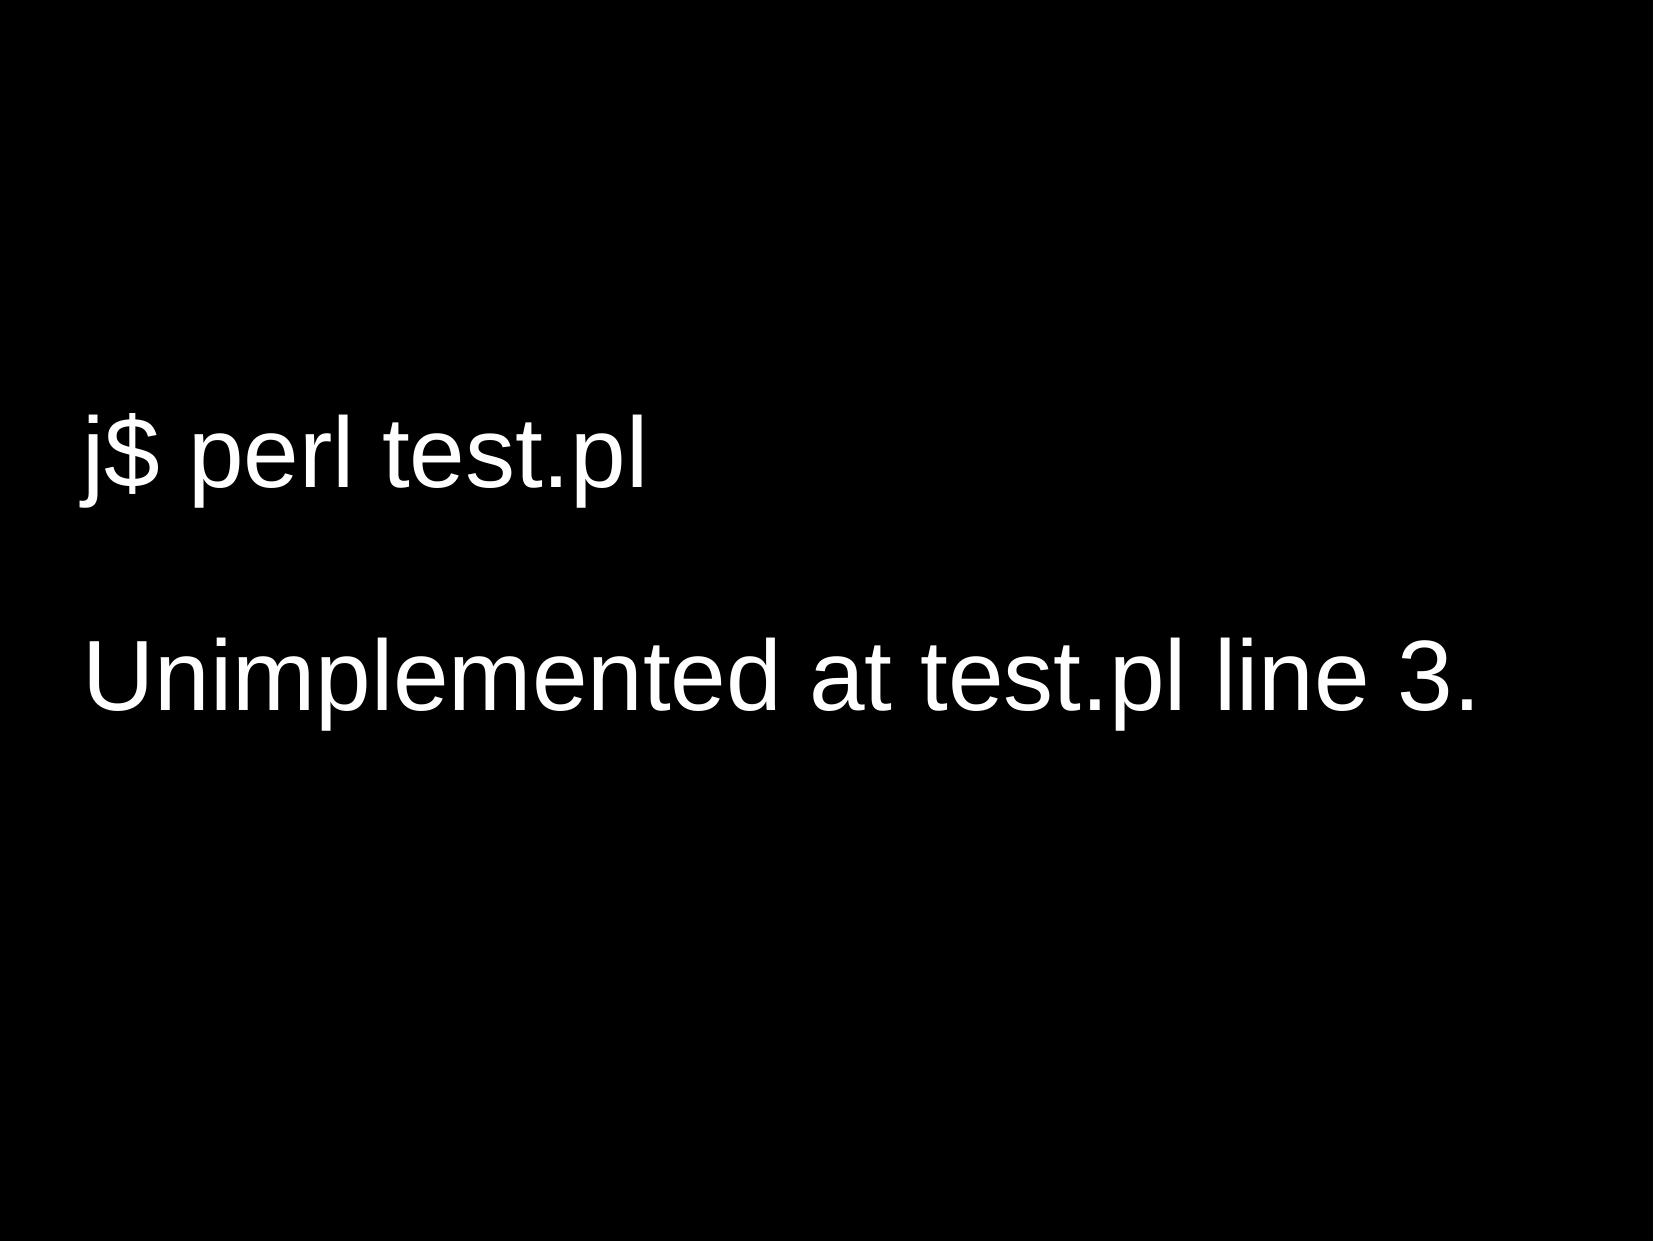

# j$ perl test.pl Unimplemented at test.pl line 3.